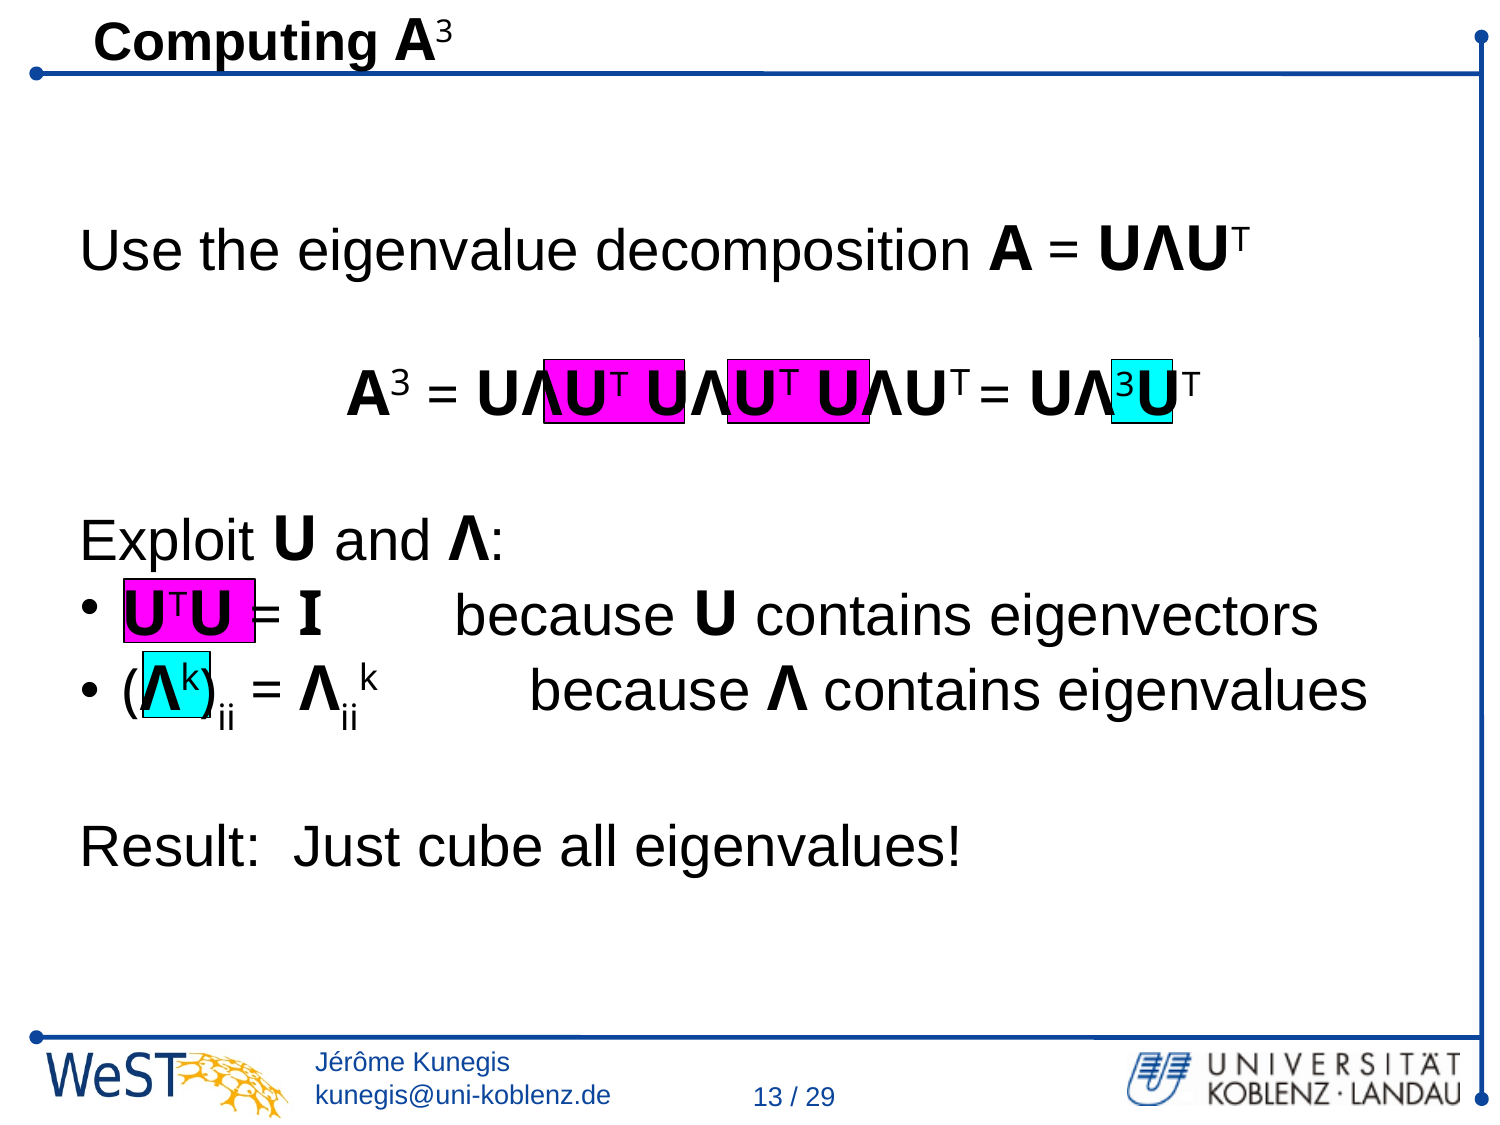

Computing A3
Use the eigenvalue decomposition A = UΛUT
A3 = UΛUT UΛUT UΛUT = UΛ3UT
Exploit U and Λ:
 UTU = I 	because U contains eigenvectors
 (Λk)ii = Λiik 	because Λ contains eigenvalues
Result: Just cube all eigenvalues!